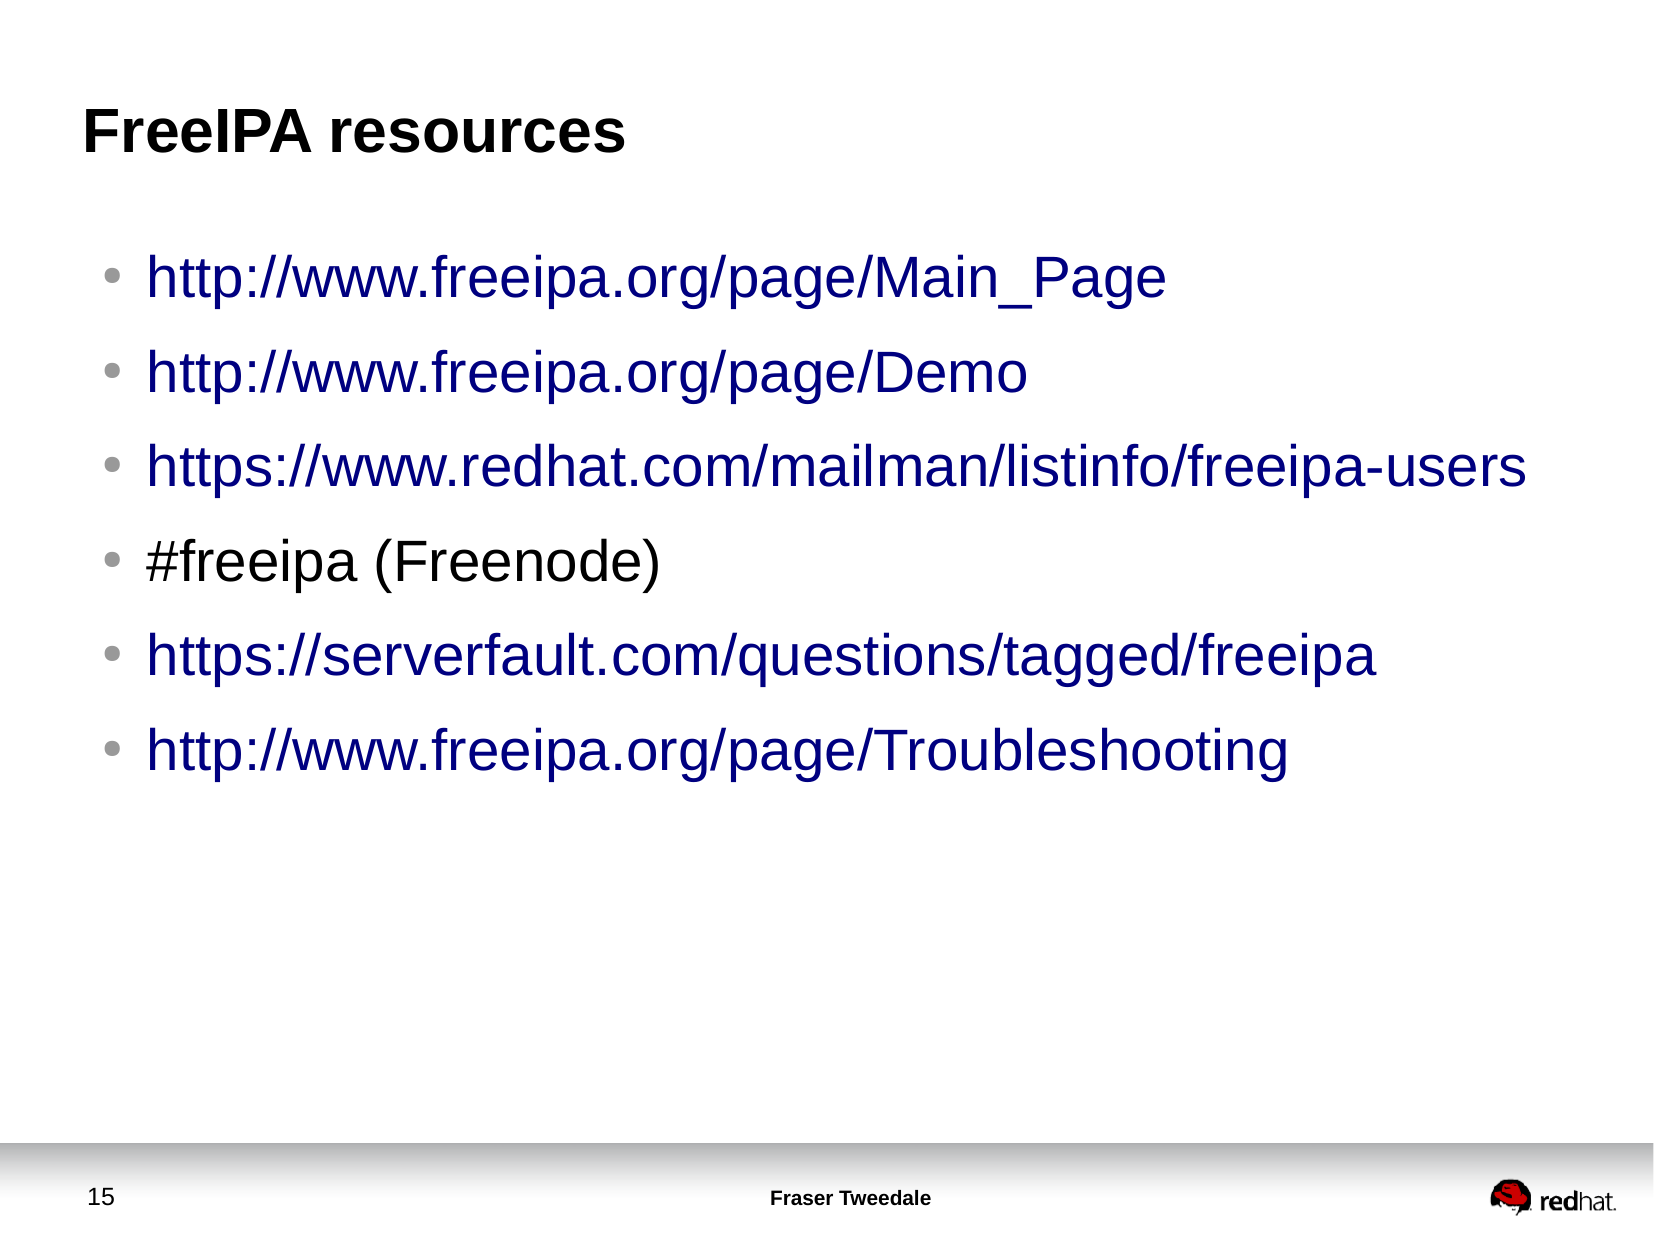

# FreeIPA resources
http://www.freeipa.org/page/Main_Page
http://www.freeipa.org/page/Demo
https://www.redhat.com/mailman/listinfo/freeipa-users
#freeipa (Freenode)
https://serverfault.com/questions/tagged/freeipa
http://www.freeipa.org/page/Troubleshooting